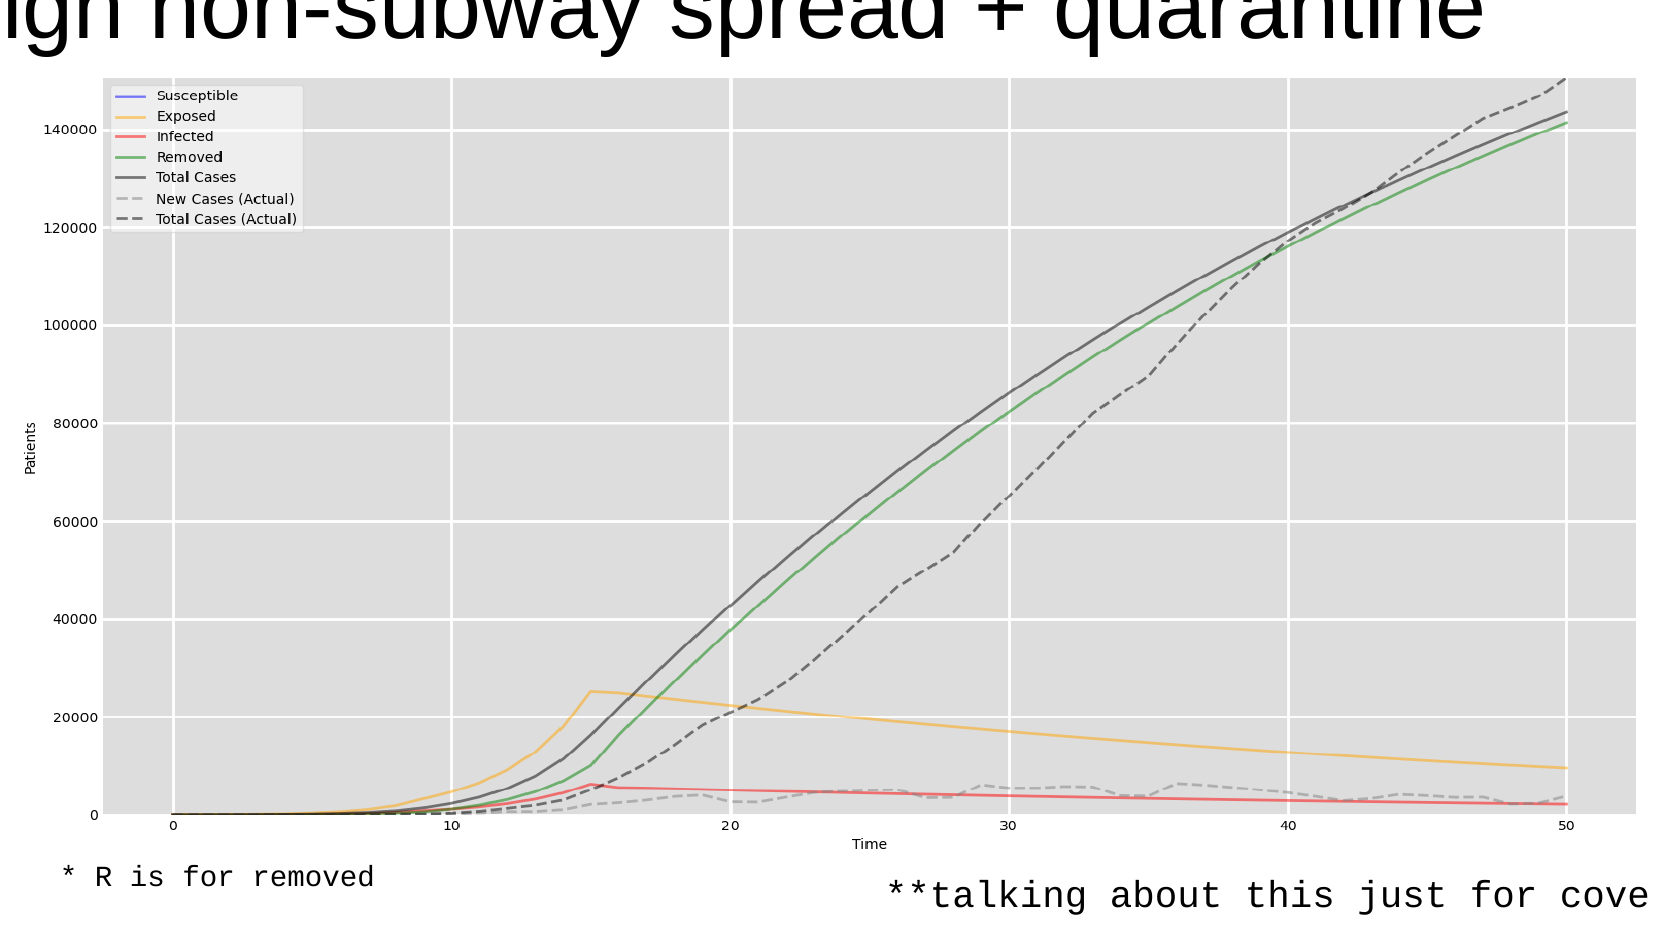

# High non-subway spread + quarantine already explains SEIR
* R is for removed
**talking about this just for covering bases